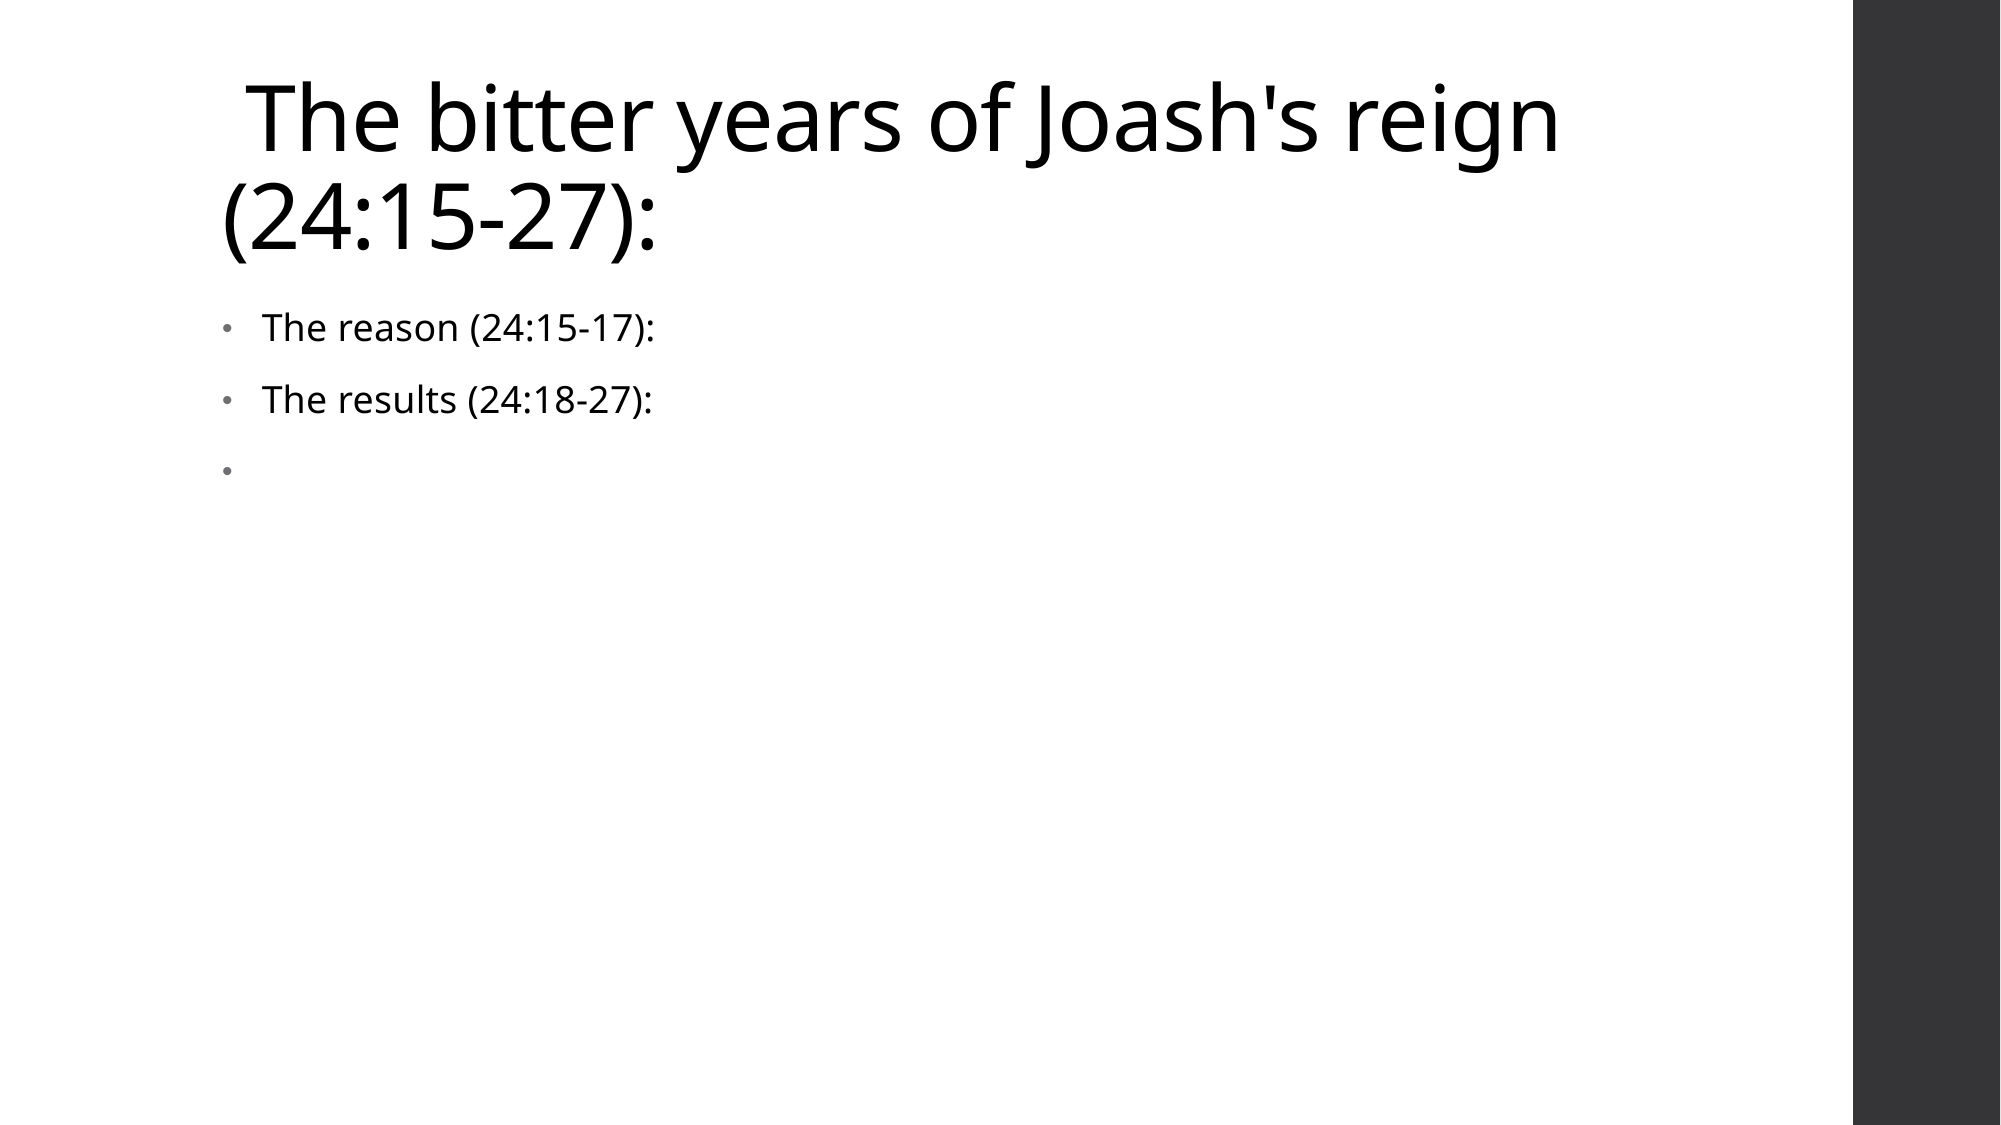

# The bitter years of Joash's reign (24:15-27):
 The reason (24:15-17):
 The results (24:18-27):